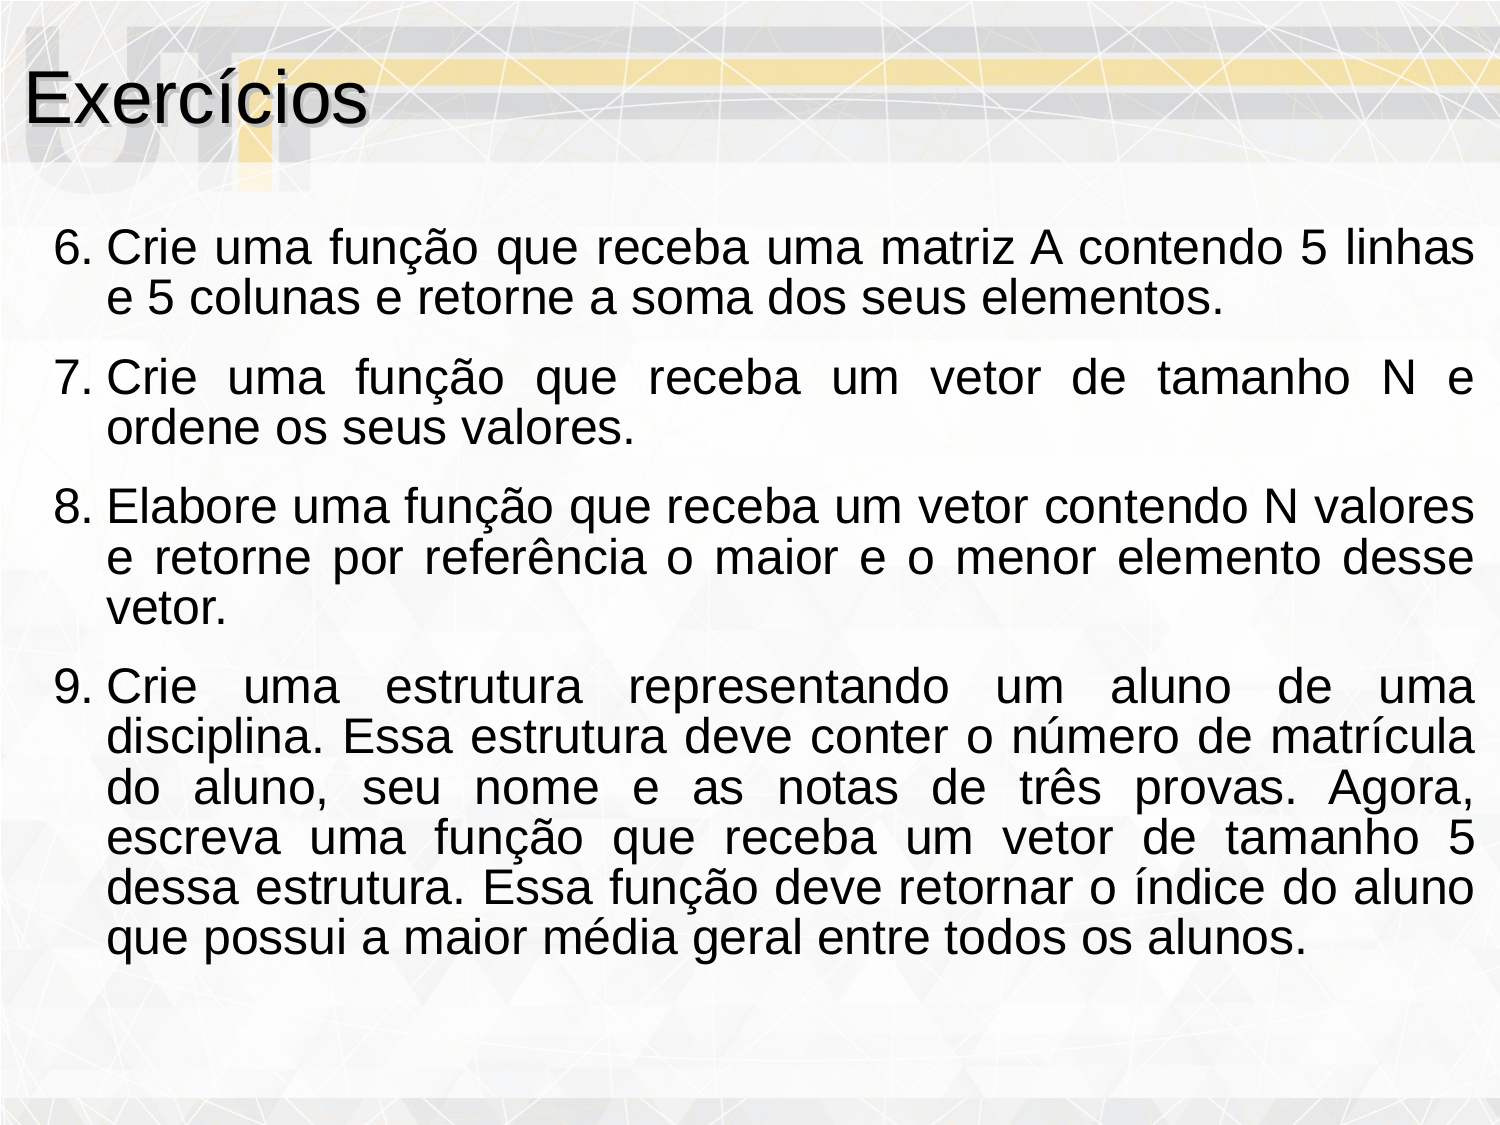

# Exercícios
Crie uma função que receba uma matriz A contendo 5 linhas e 5 colunas e retorne a soma dos seus elementos.
Crie uma função que receba um vetor de tamanho N e ordene os seus valores.
Elabore uma função que receba um vetor contendo N valores e retorne por referência o maior e o menor elemento desse vetor.
Crie uma estrutura representando um aluno de uma disciplina. Essa estrutura deve conter o número de matrícula do aluno, seu nome e as notas de três provas. Agora, escreva uma função que receba um vetor de tamanho 5 dessa estrutura. Essa função deve retornar o índice do aluno que possui a maior média geral entre todos os alunos.